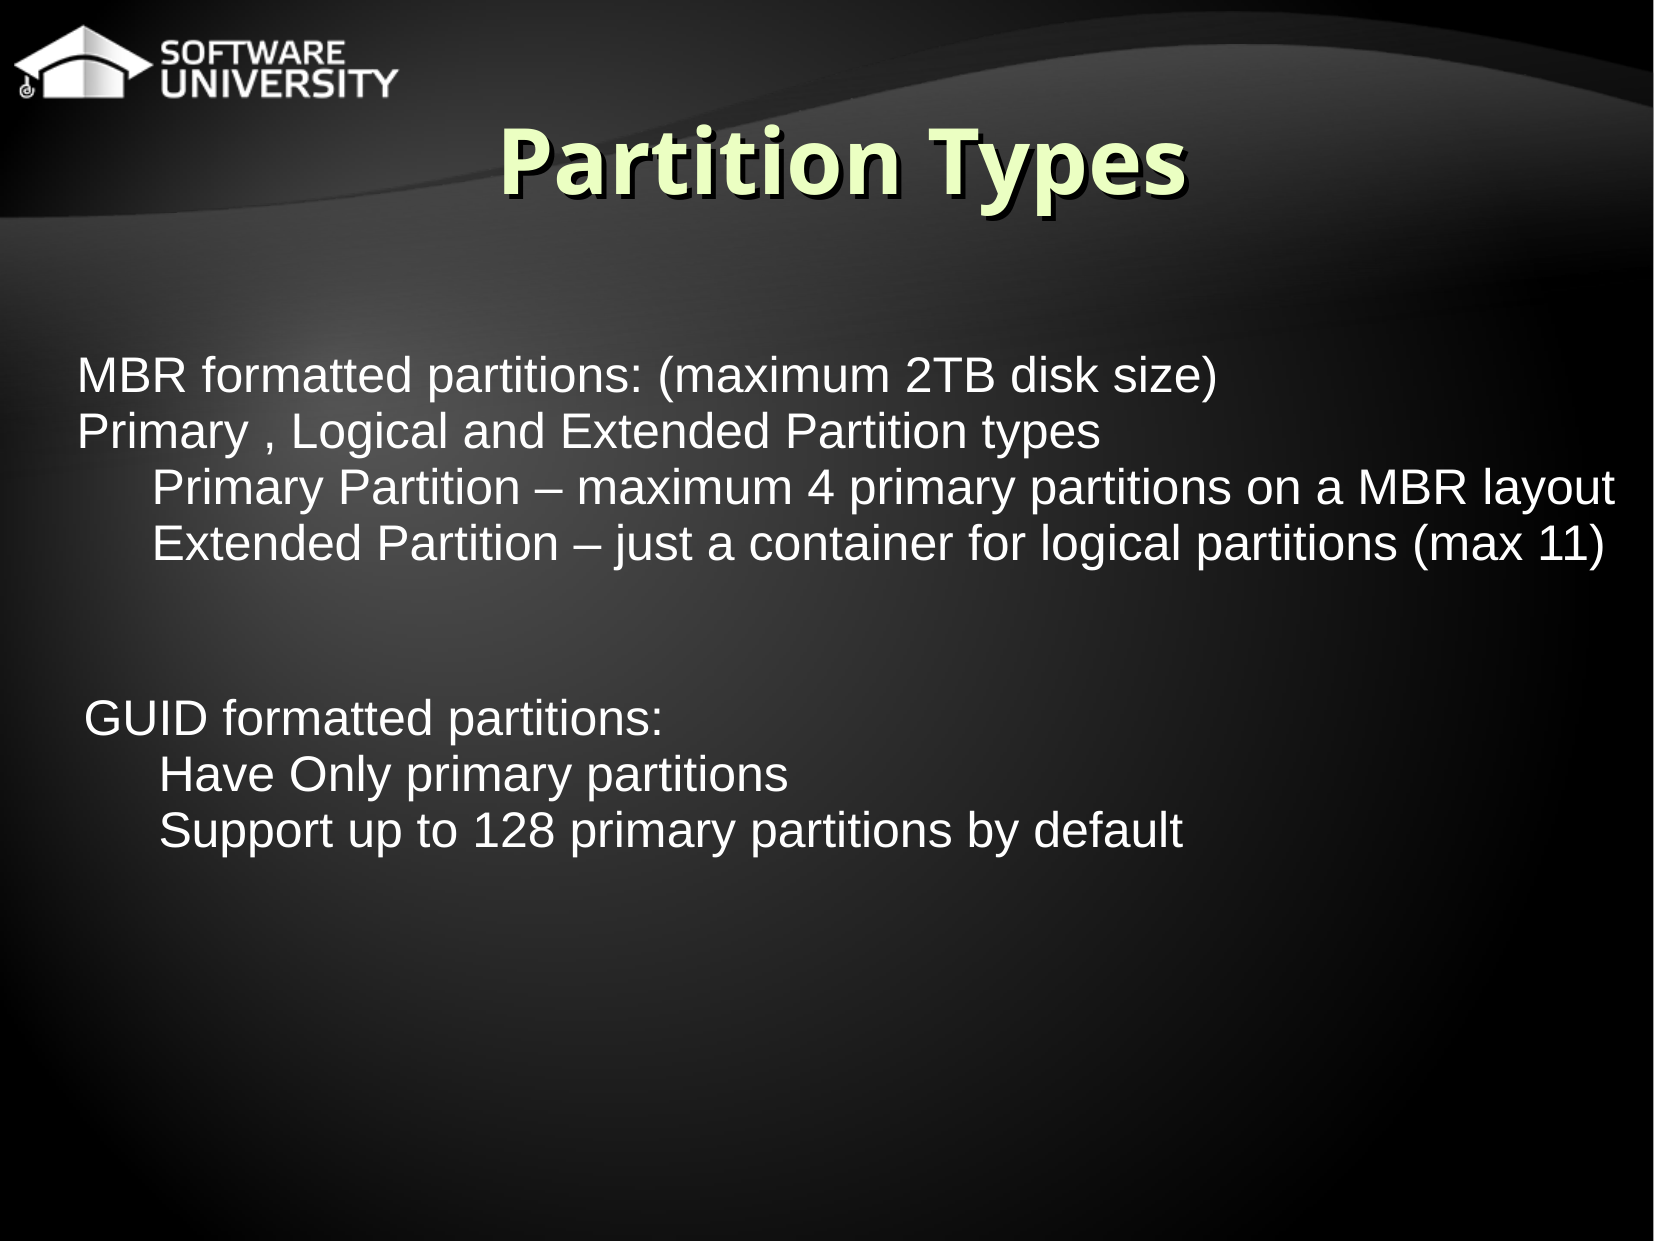

# Partition Types
MBR formatted partitions: (maximum 2TB disk size)
Primary , Logical and Extended Partition types
	Primary Partition – maximum 4 primary partitions on a MBR layout
	Extended Partition – just a container for logical partitions (max 11)
GUID formatted partitions:
	Have Only primary partitions
	Support up to 128 primary partitions by default